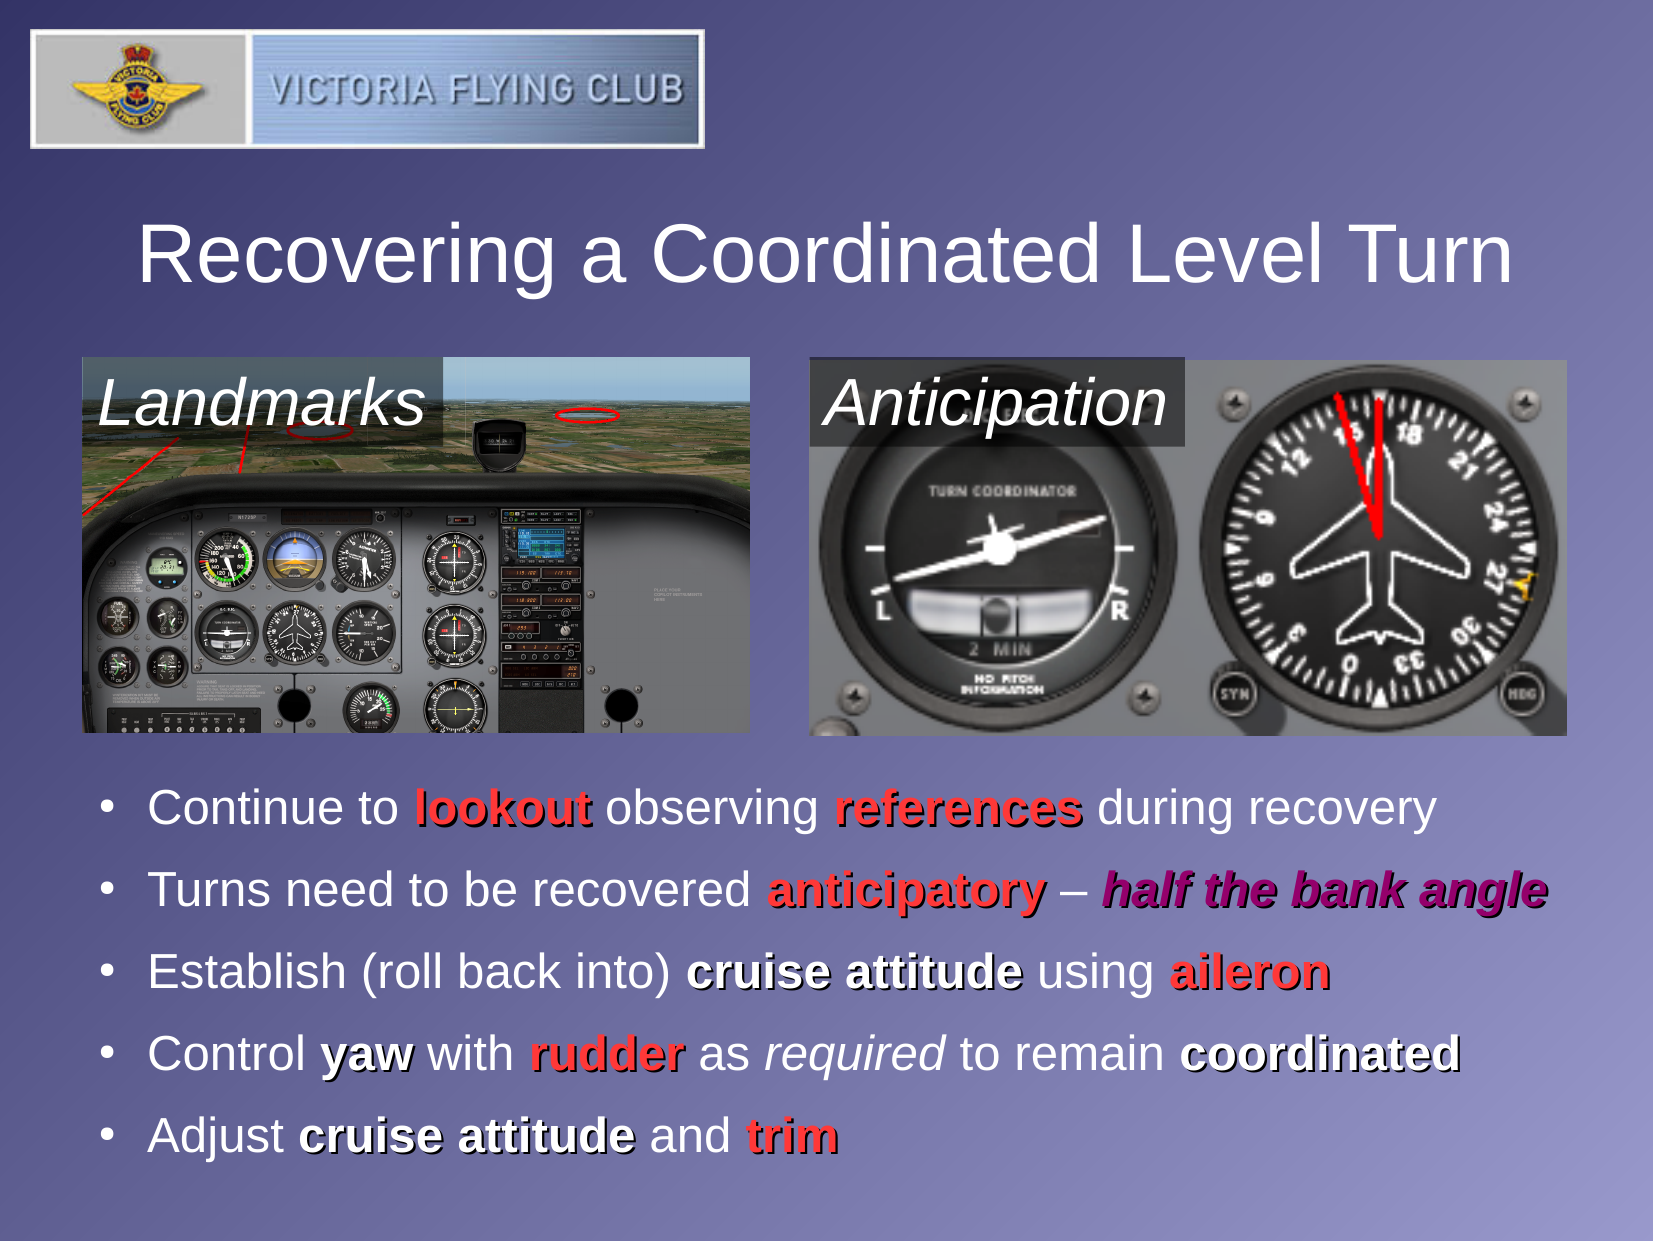

# Recovering a Coordinated Level Turn
Landmarks
Anticipation
Continue to lookout observing references during recovery
Turns need to be recovered anticipatory – half the bank angle
Establish (roll back into) cruise attitude using aileron
Control yaw with rudder as required to remain coordinated
Adjust cruise attitude and trim